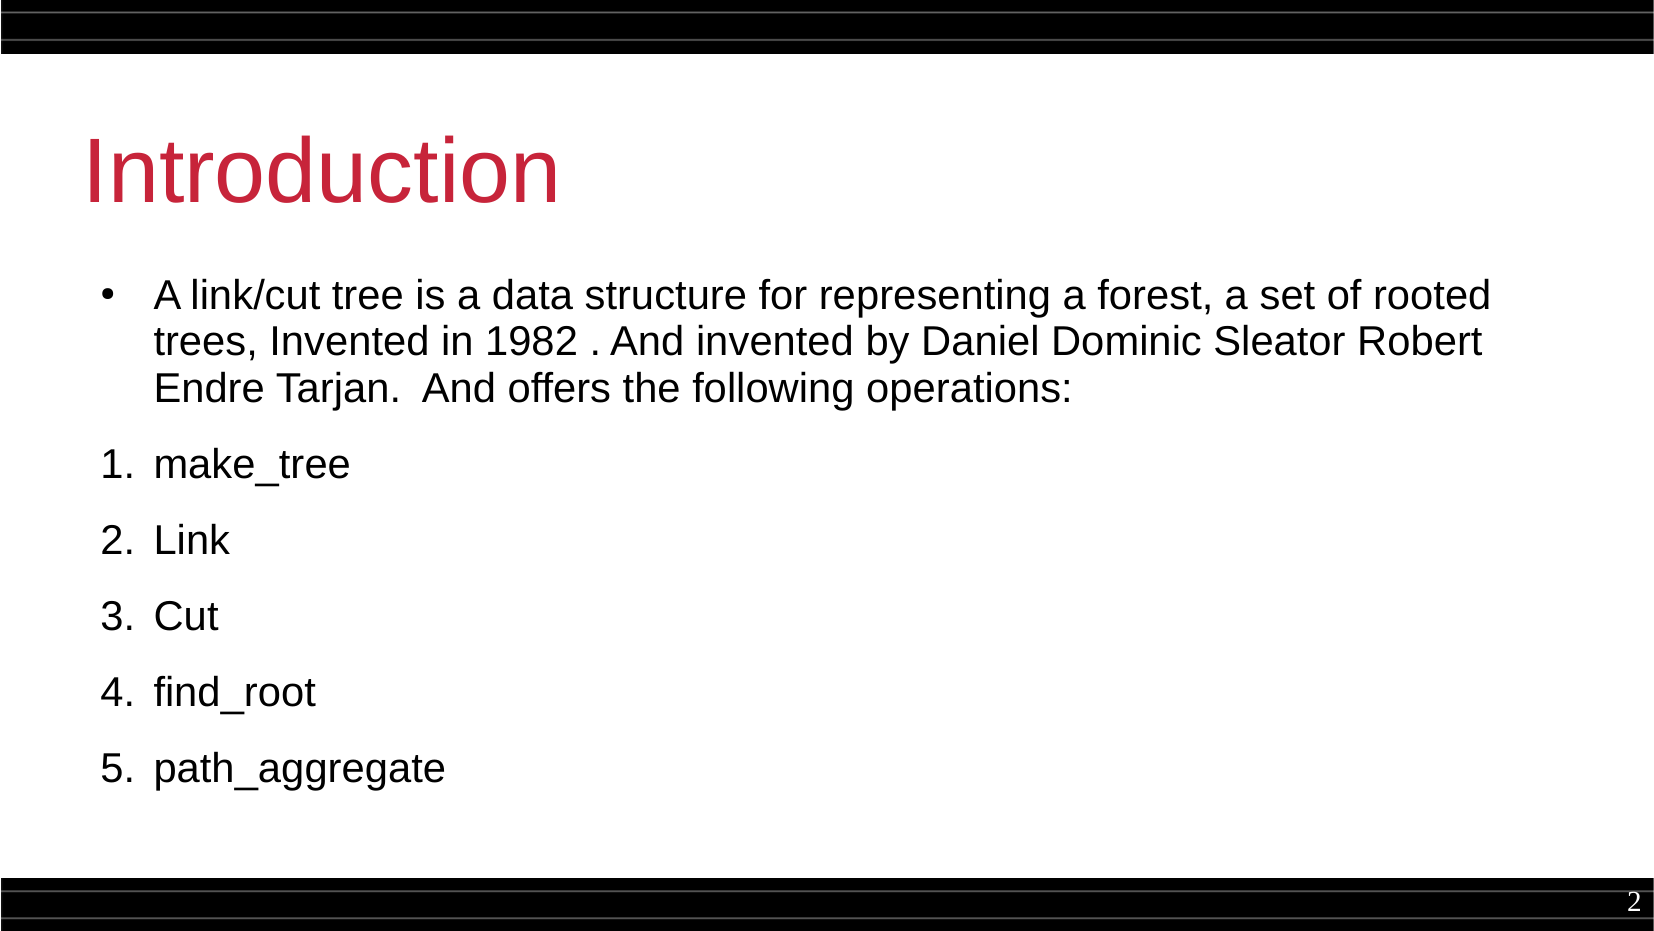

# Introduction
A link/cut tree is a data structure for representing a forest, a set of rooted trees, Invented in 1982 . And invented by Daniel Dominic Sleator Robert Endre Tarjan. And offers the following operations:
make_tree
Link
Cut
find_root
path_aggregate